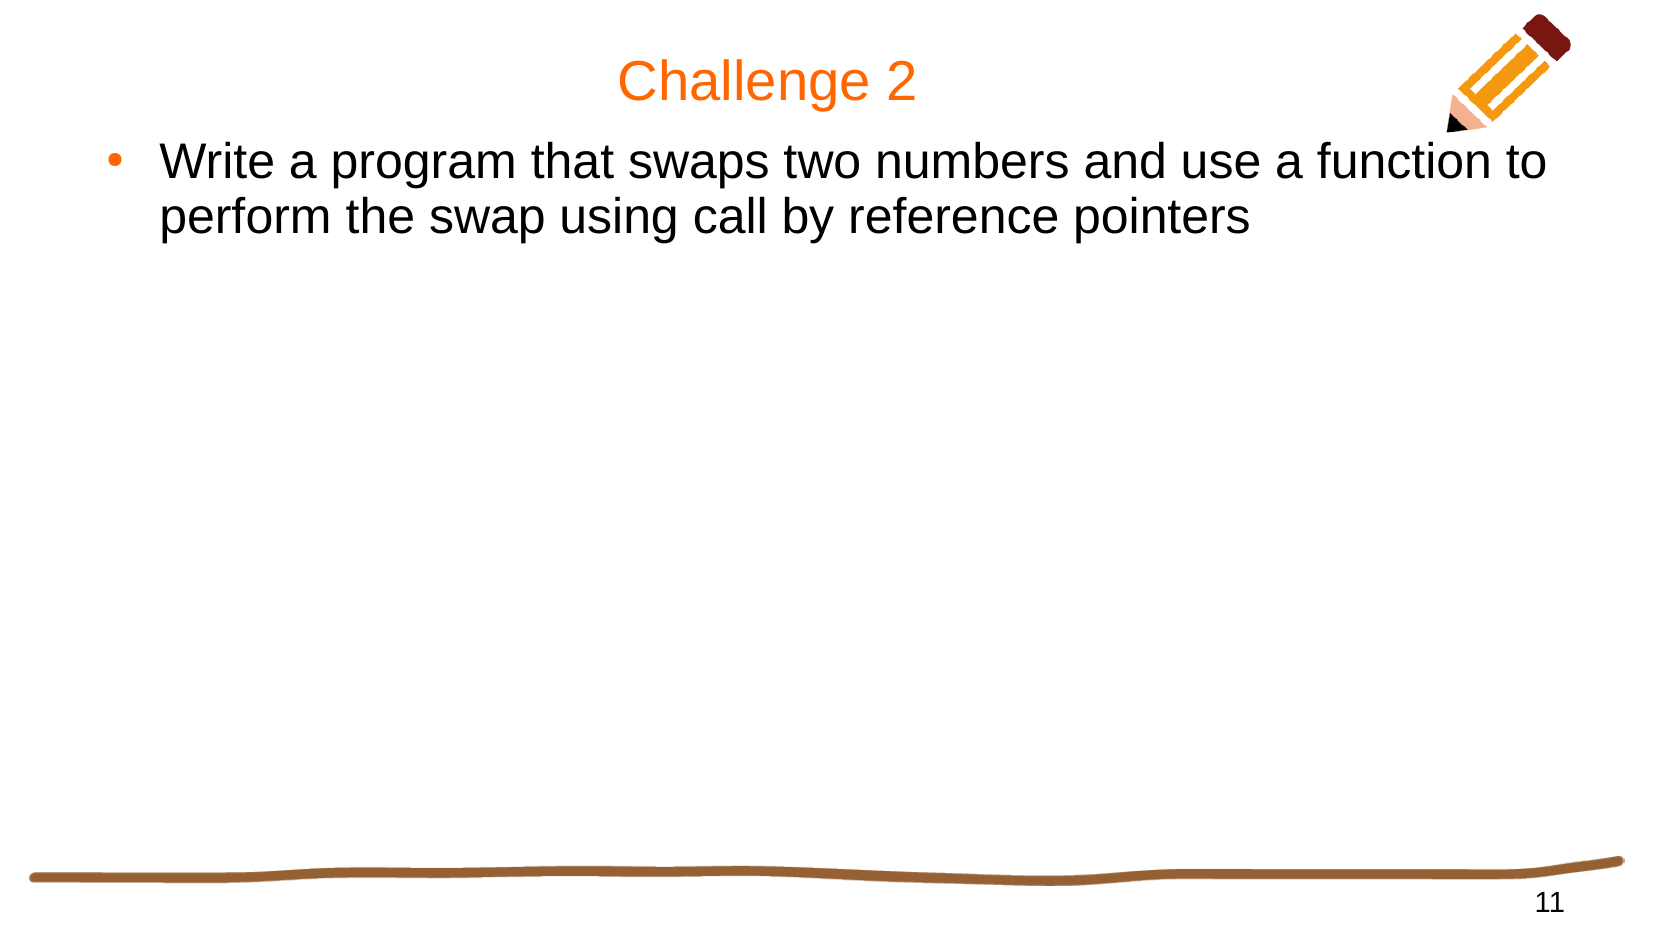

# Challenge 2
Write a program that swaps two numbers and use a function to perform the swap using call by reference pointers
11